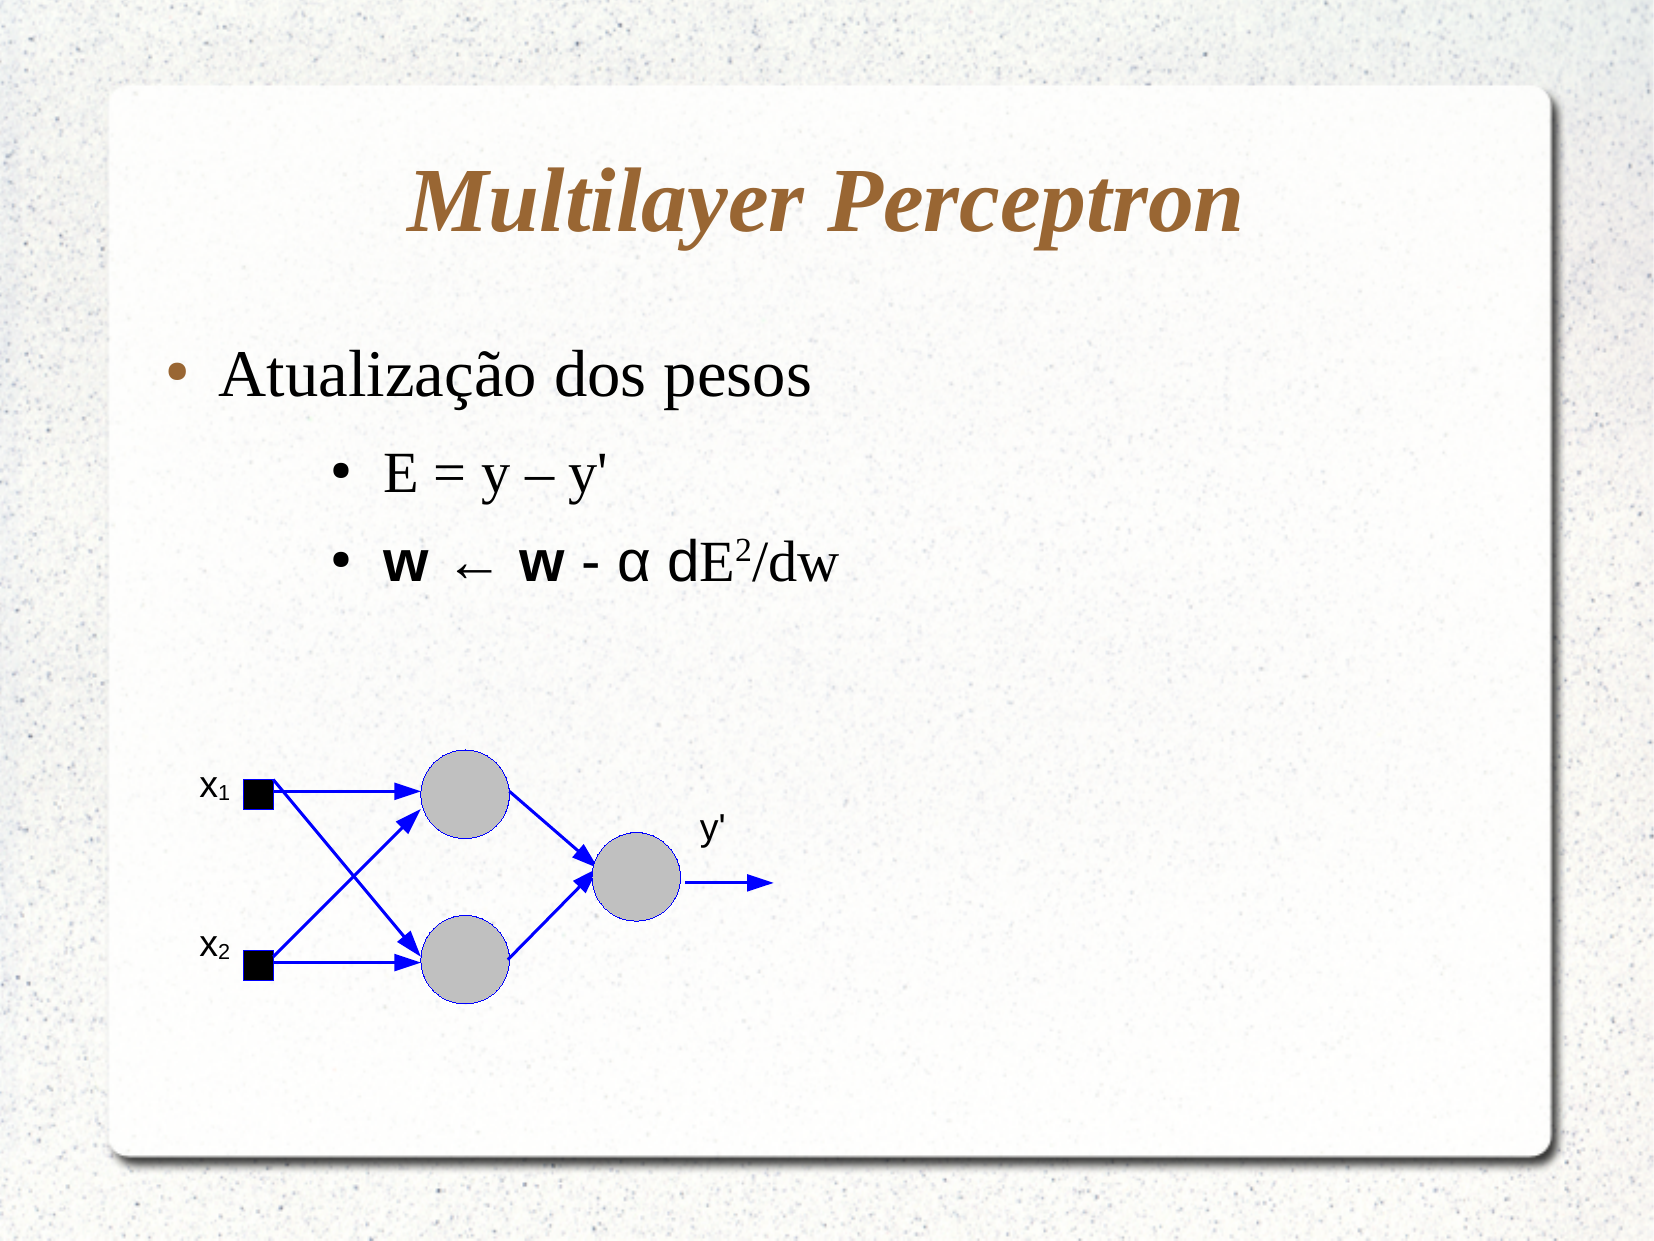

# Multilayer Perceptron
Atualização dos pesos
E = y – y'
w ← w - α dE2/dw
x1
y'
x2